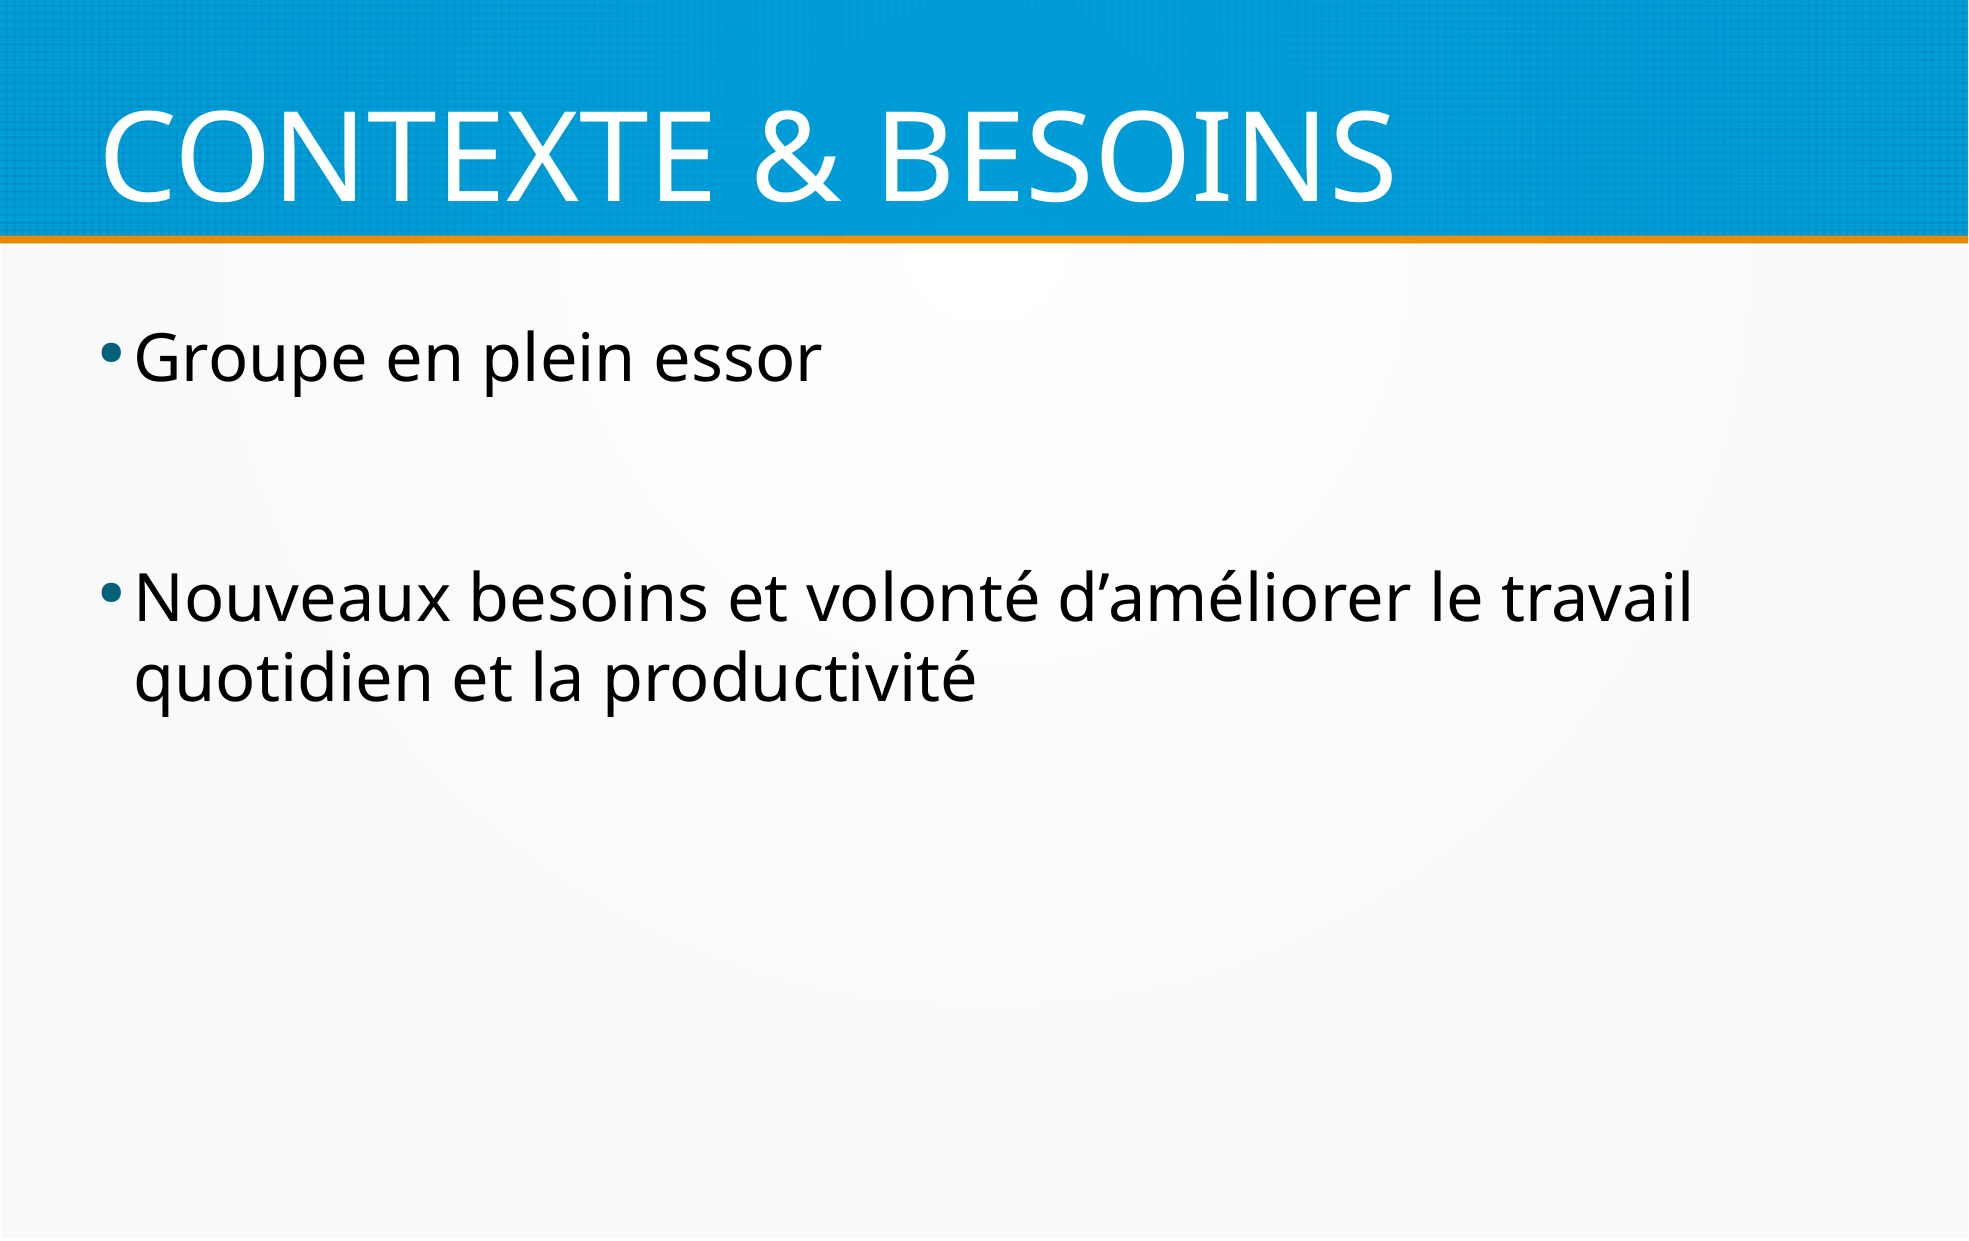

CONTEXTE & BESOINS
Groupe en plein essor
Nouveaux besoins et volonté d’améliorer le travail quotidien et la productivité